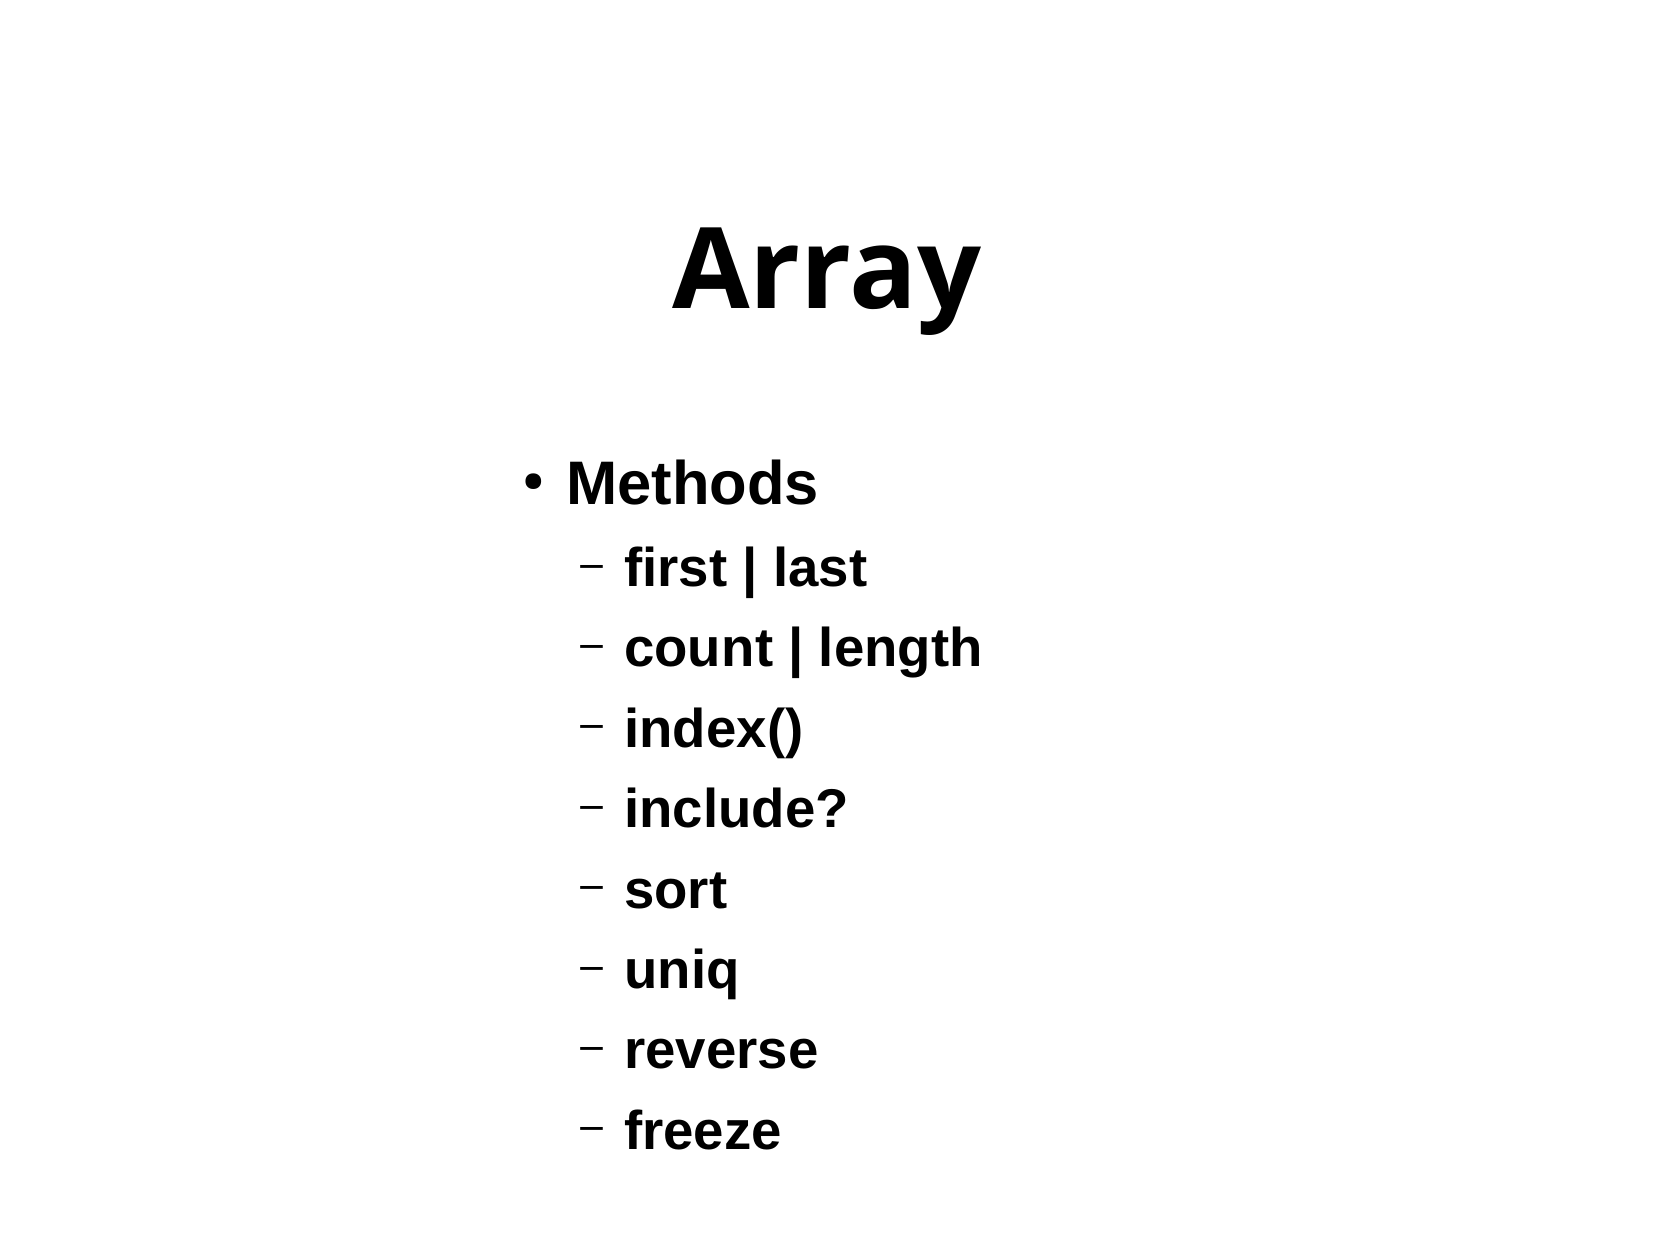

# Array
Methods
first | last
count | length
index()
include?
sort
uniq
reverse
freeze